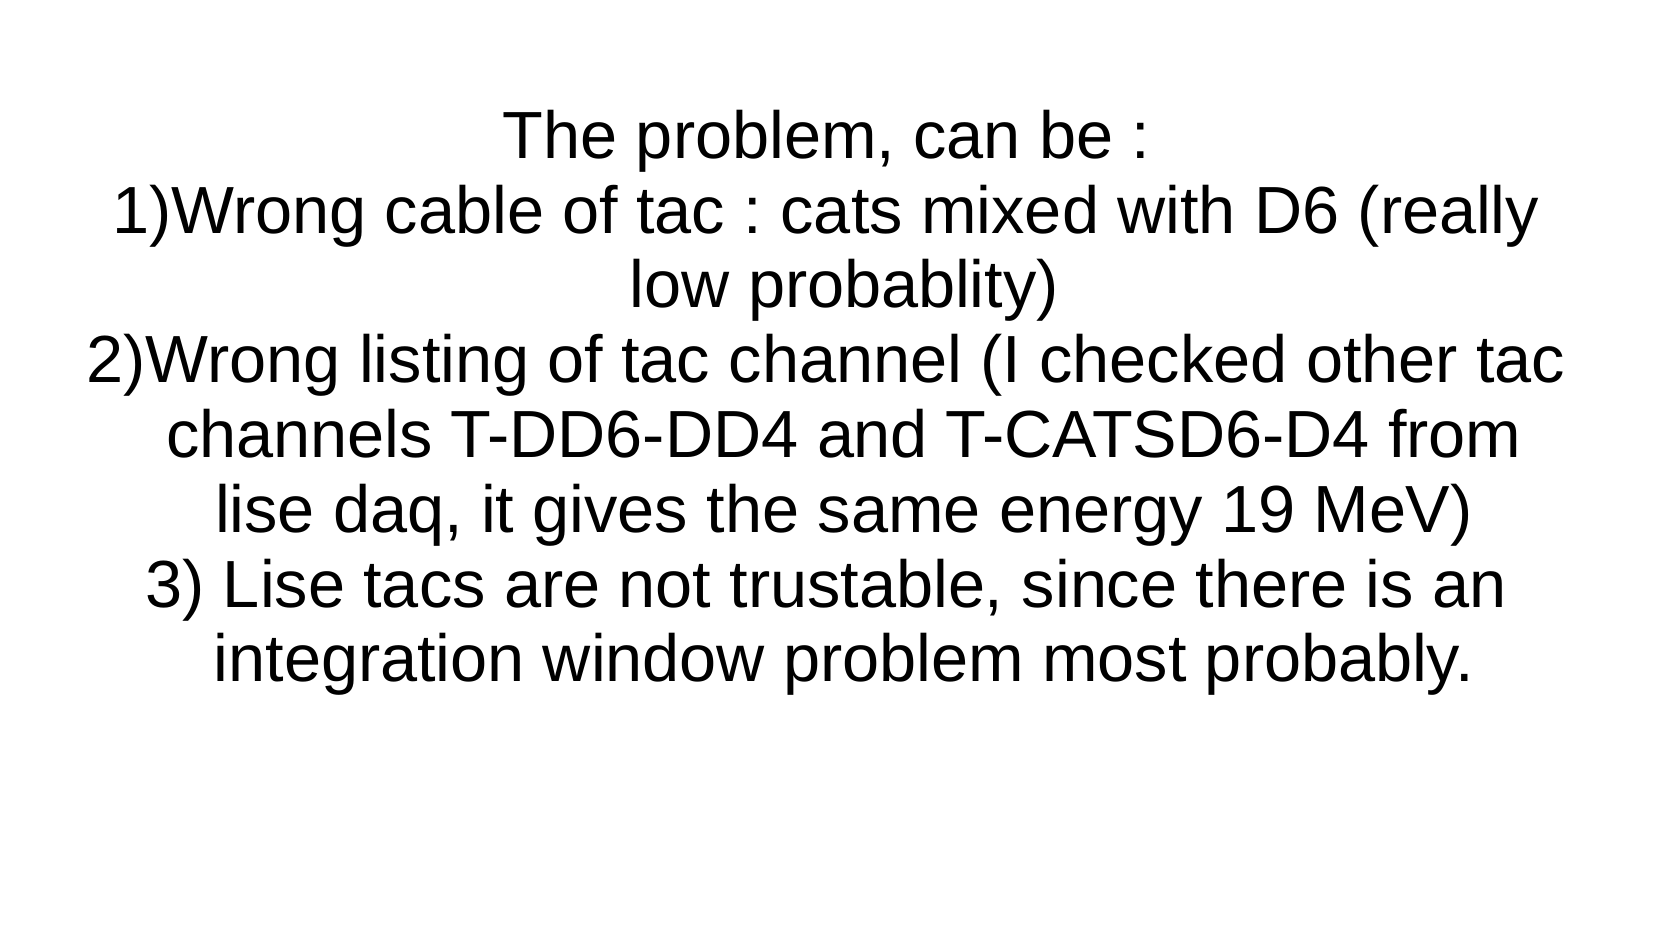

# The problem, can be :
Wrong cable of tac : cats mixed with D6 (really low probablity)
Wrong listing of tac channel (I checked other tac channels T-DD6-DD4 and T-CATSD6-D4 from lise daq, it gives the same energy 19 MeV)
 Lise tacs are not trustable, since there is an integration window problem most probably.